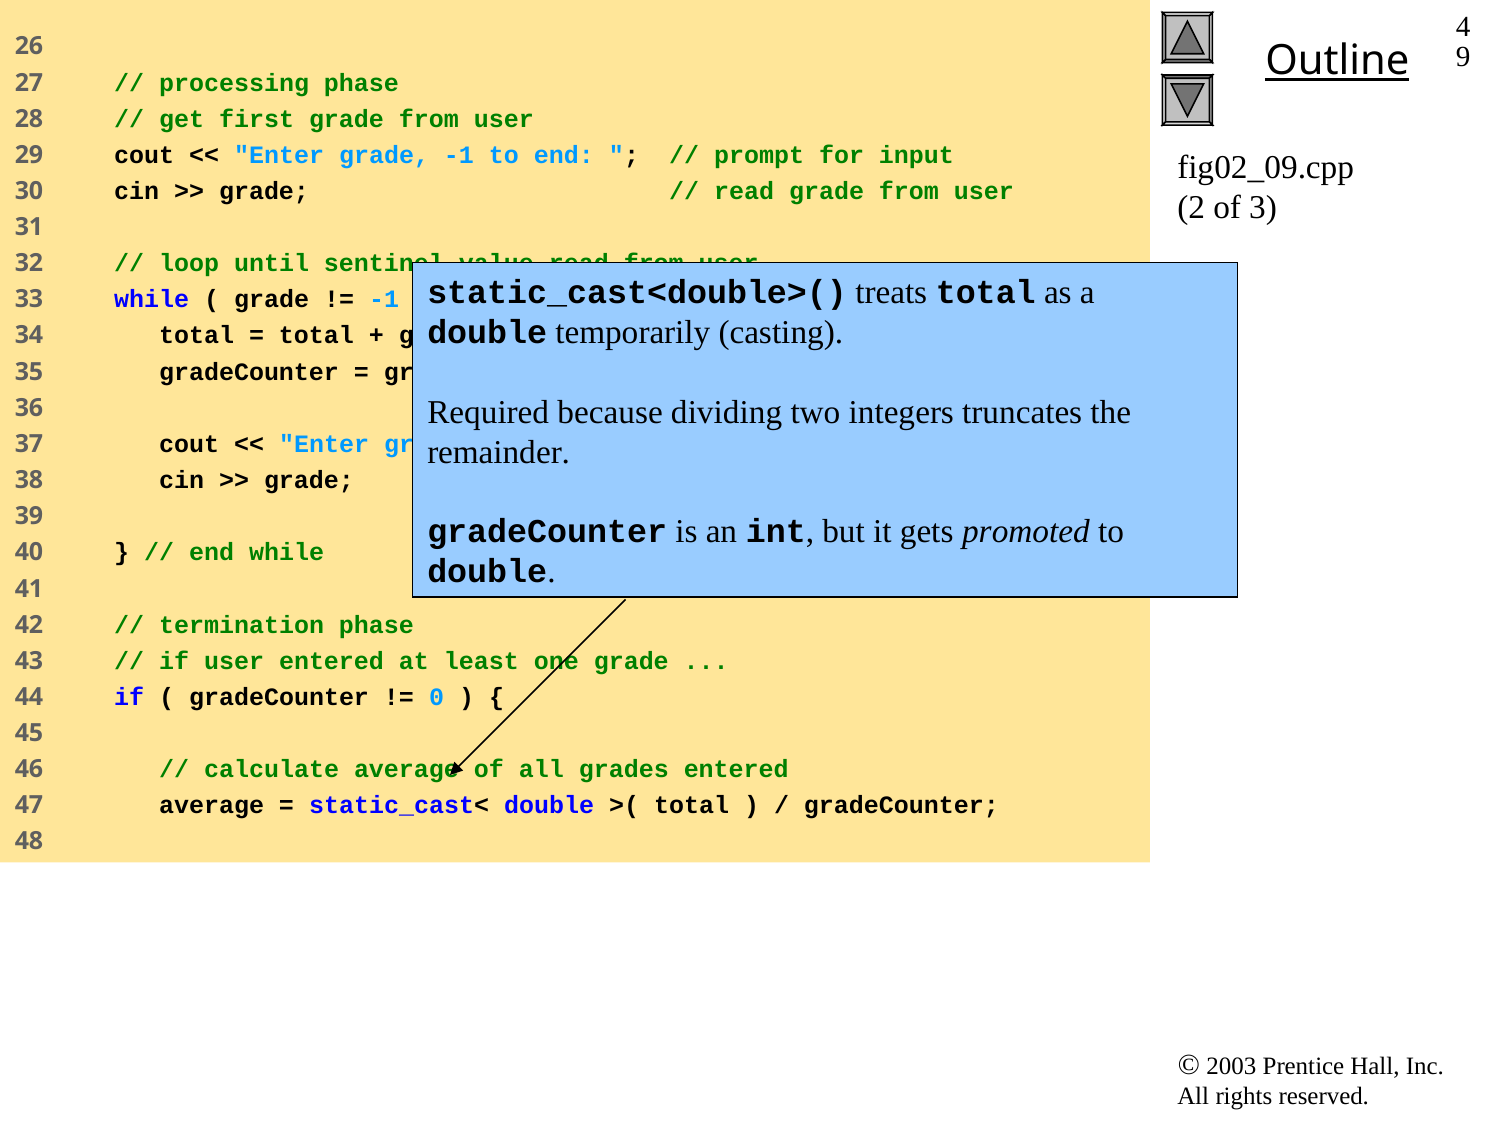

49
26
27 // processing phase
28 // get first grade from user
29 cout << "Enter grade, -1 to end: "; // prompt for input
30 cin >> grade; // read grade from user
31
32 // loop until sentinel value read from user
33 while ( grade != -1 ) {
34 total = total + grade; // add grade to total
35 gradeCounter = gradeCounter + 1; // increment counter
36
37 cout << "Enter grade, -1 to end: "; // prompt for input
38 cin >> grade; // read next grade
39
40 } // end while
41
42 // termination phase
43 // if user entered at least one grade ...
44 if ( gradeCounter != 0 ) {
45
46 // calculate average of all grades entered
47 average = static_cast< double >( total ) / gradeCounter;
48
# fig02_09.cpp (2 of 3)
static_cast<double>() treats total as a double temporarily (casting).
Required because dividing two integers truncates the remainder.
gradeCounter is an int, but it gets promoted to double.